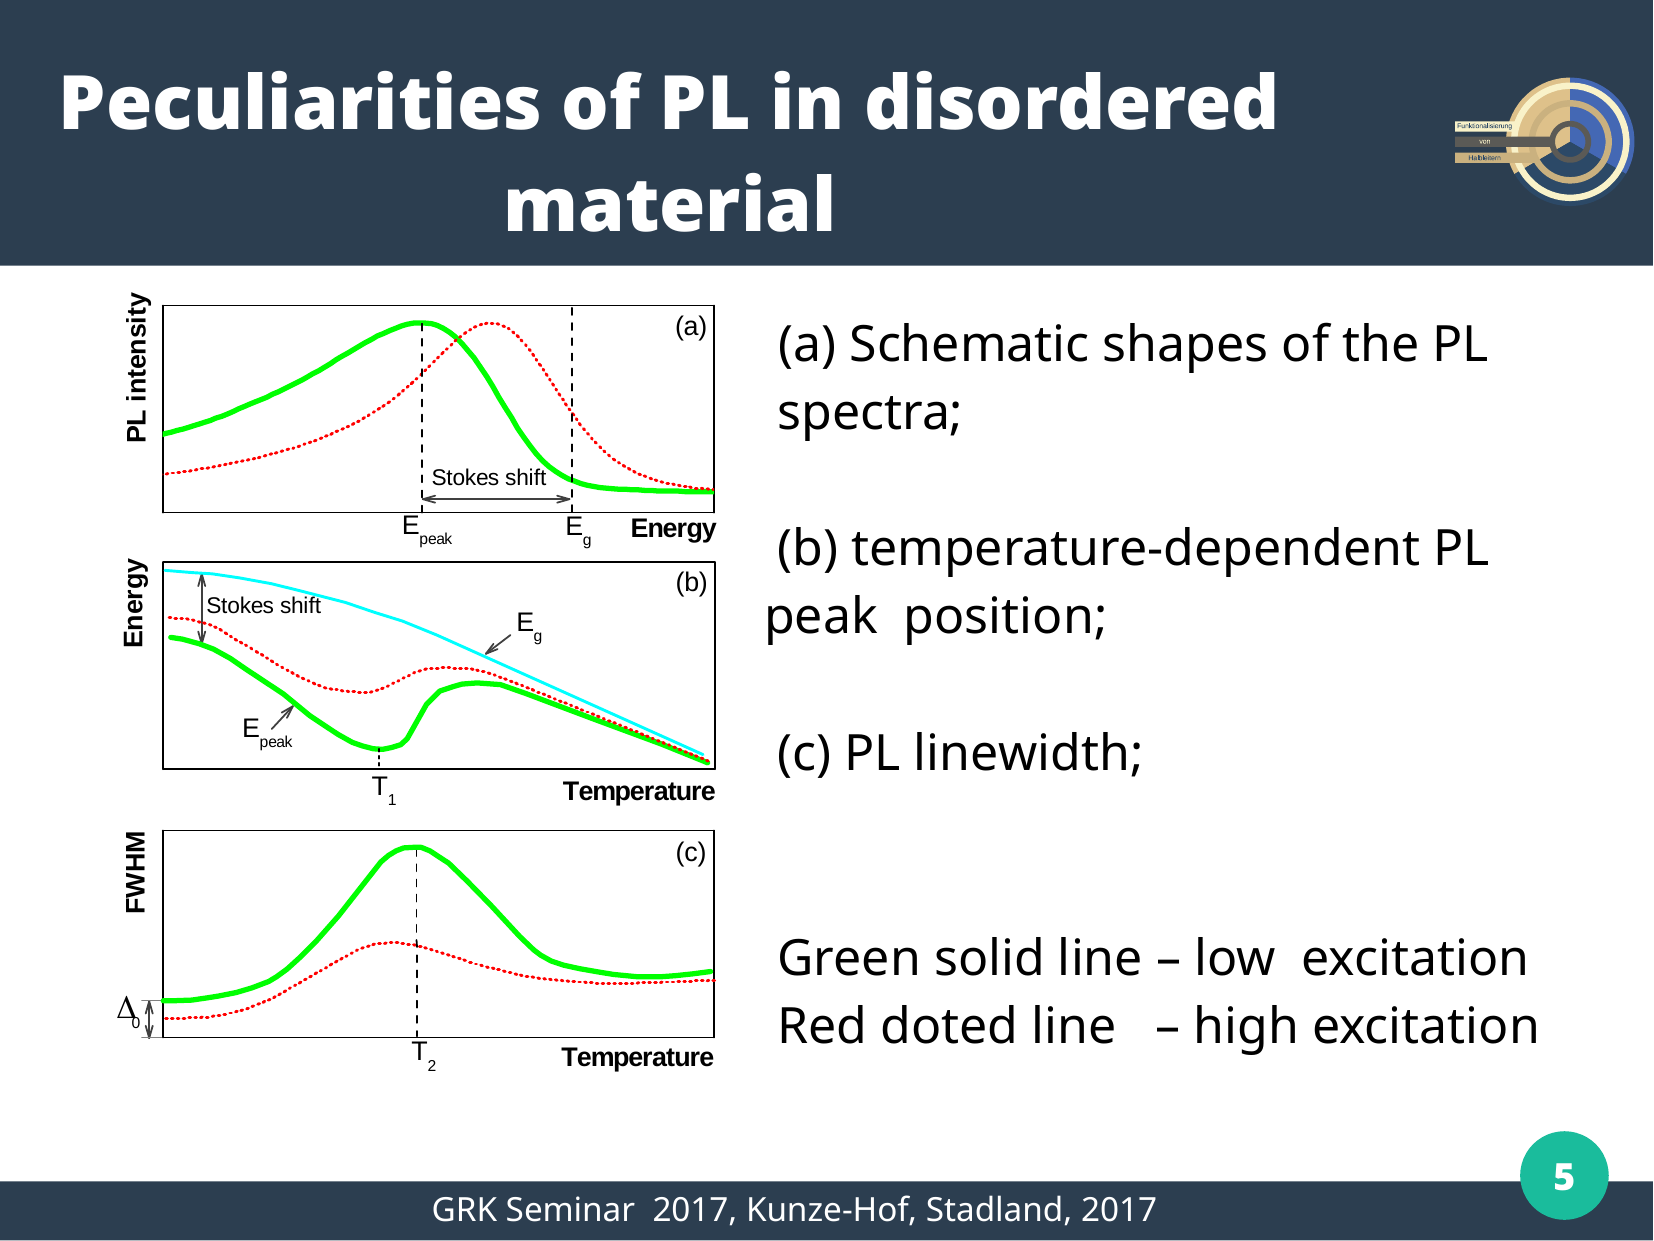

# Peculiarities of PL in disordered material
 (a) Schematic shapes of the PL spectra;
 (b) temperature-dependent PL peak position;
 (c) PL linewidth;
 Green solid line – low excitation
 Red doted line – high excitation
5
GRK Seminar 2017, Kunze-Hof, Stadland, 2017